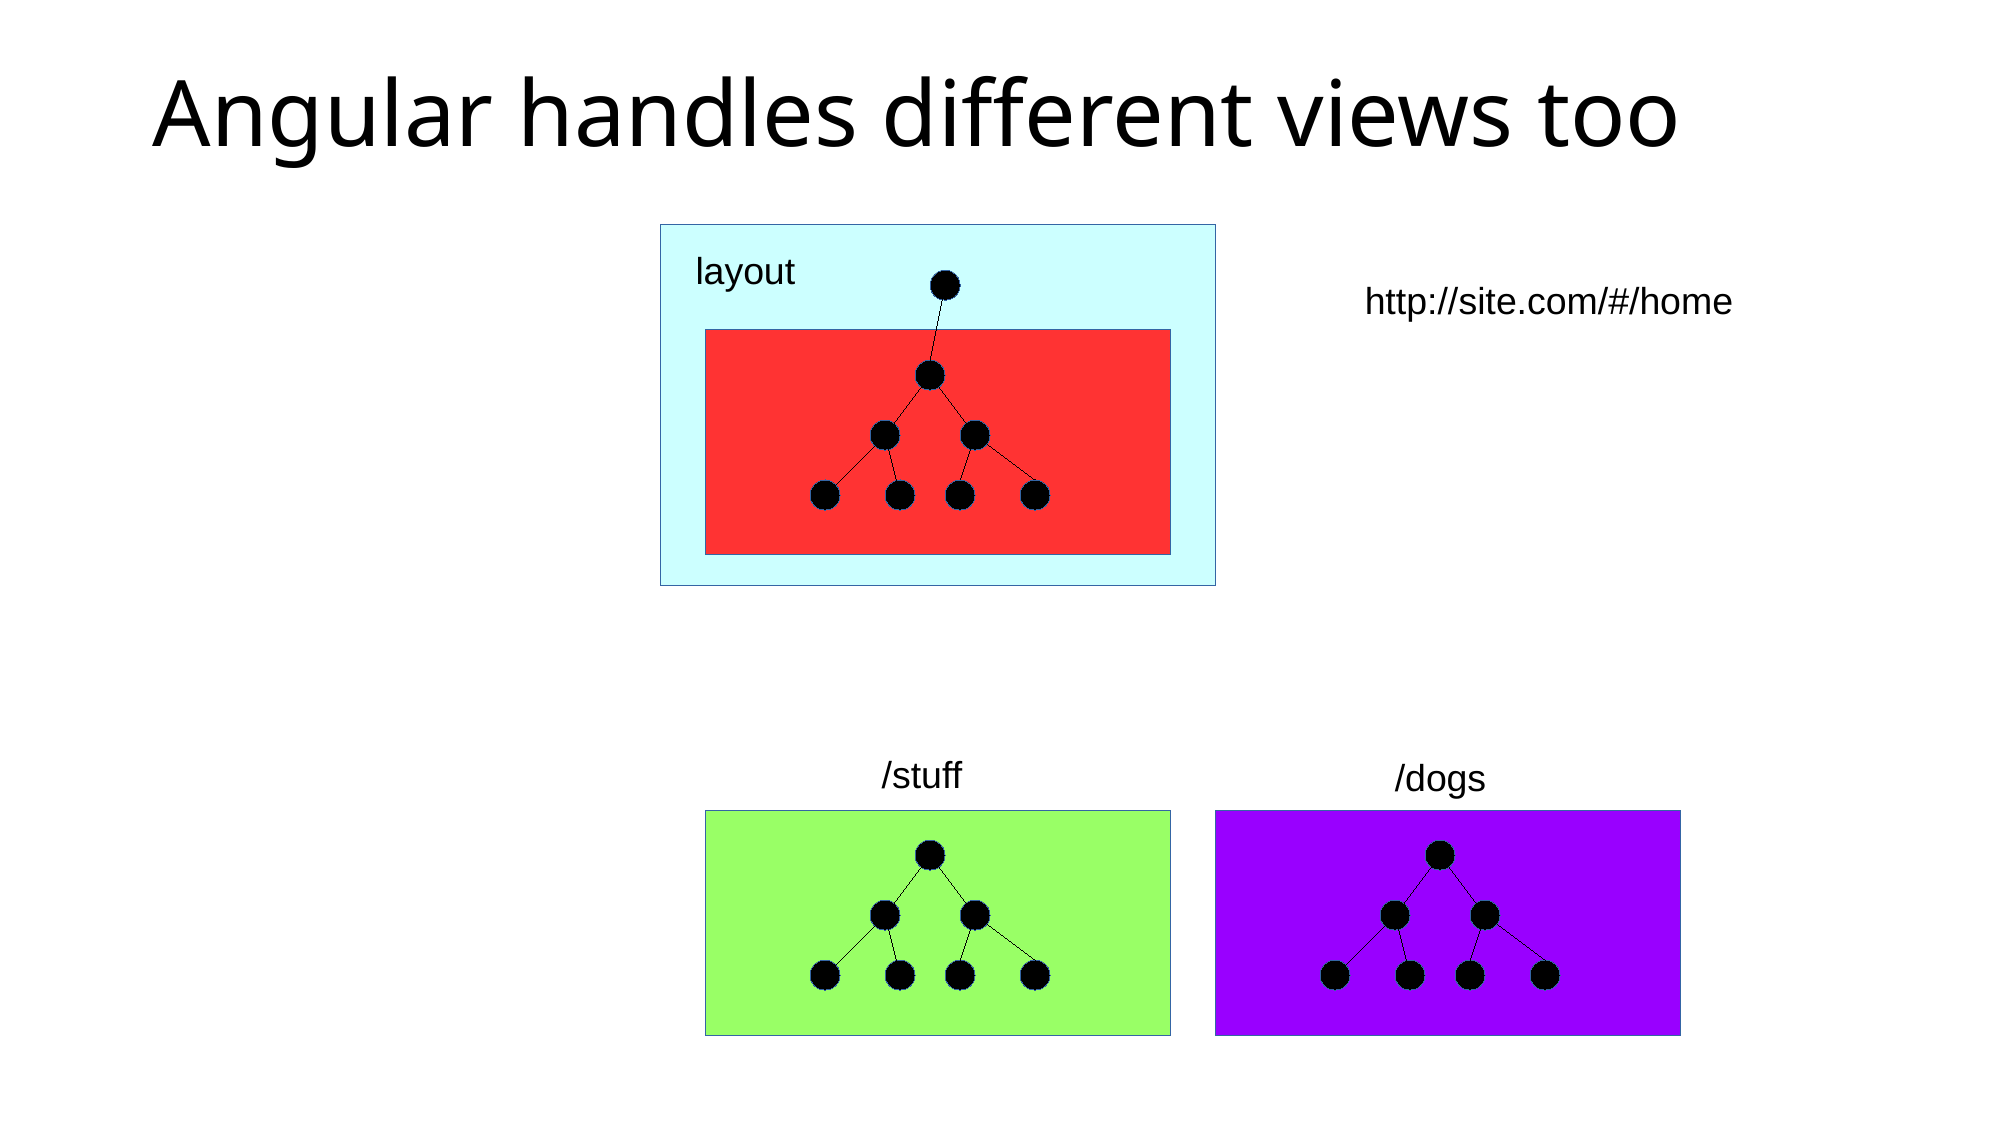

# Angular handles different views too
layout
http://site.com/#/home
/stuff
/dogs